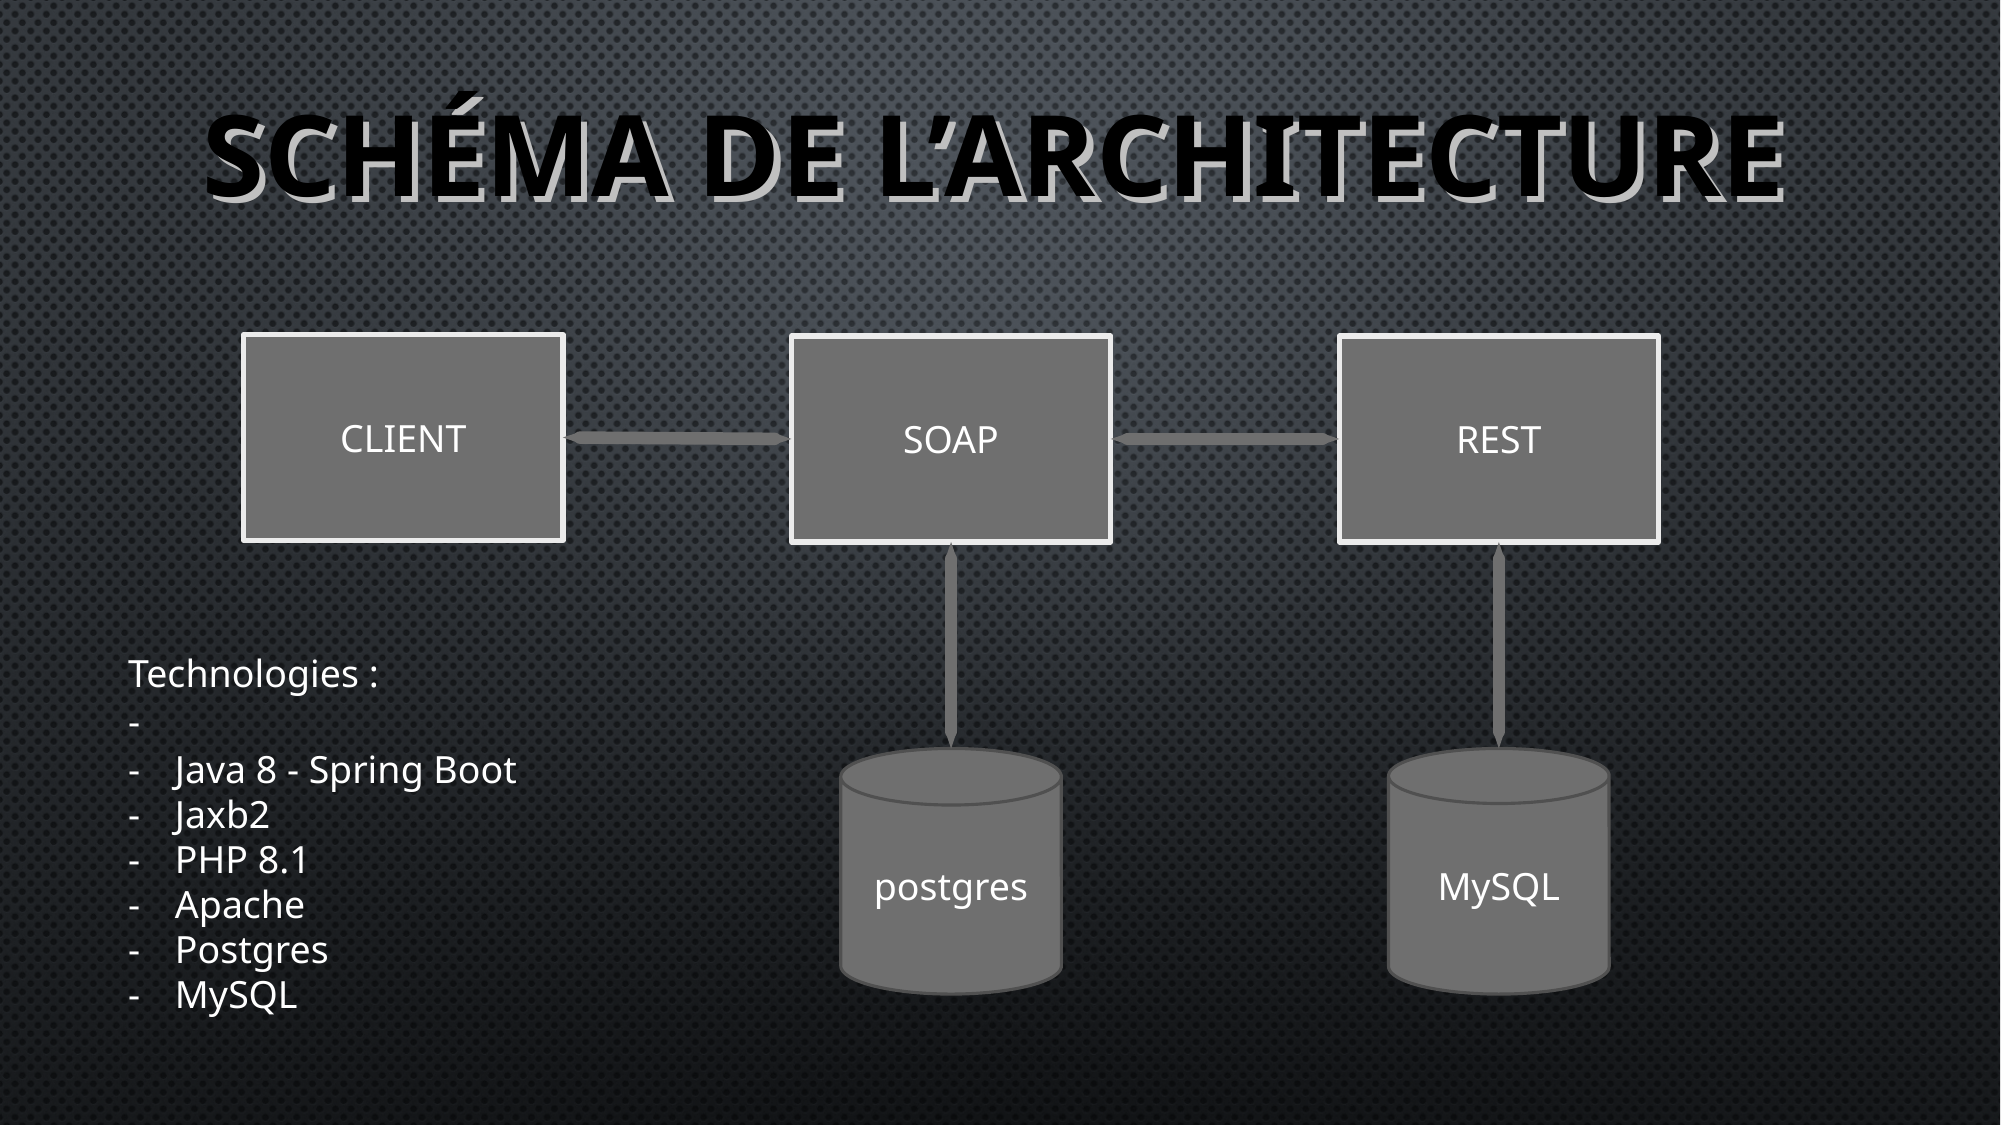

# Schéma de l’architecture
CLIENT
SOAP
REST
Technologies :
Java 8 - Spring Boot
Jaxb2
PHP 8.1
Apache
Postgres
MySQL
postgres
MySQL